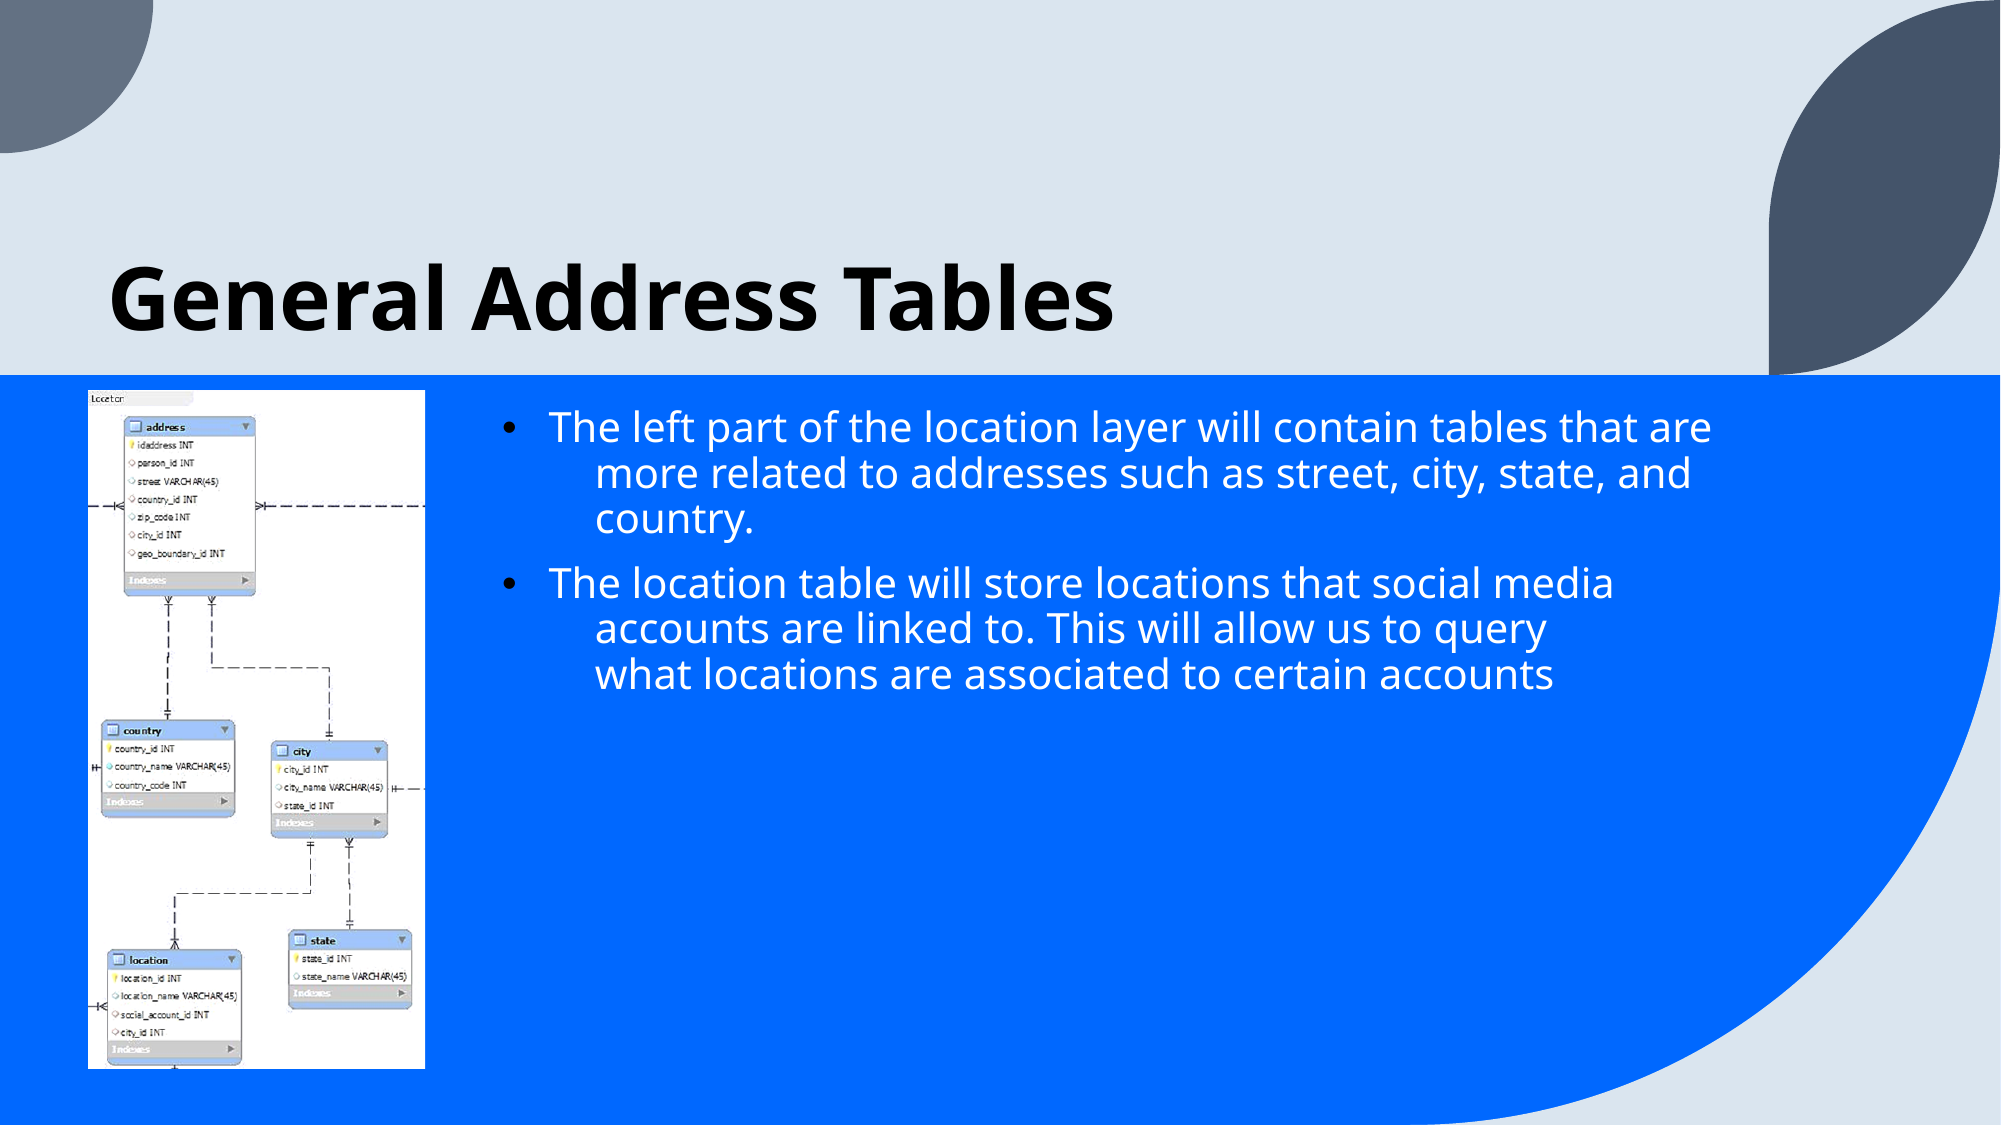

# General Address Tables
The left part of the location layer will contain tables that are more related to addresses such as street, city, state, and country.
The location table will store locations that social media accounts are linked to. This will allow us to query what locations are associated to certain accounts